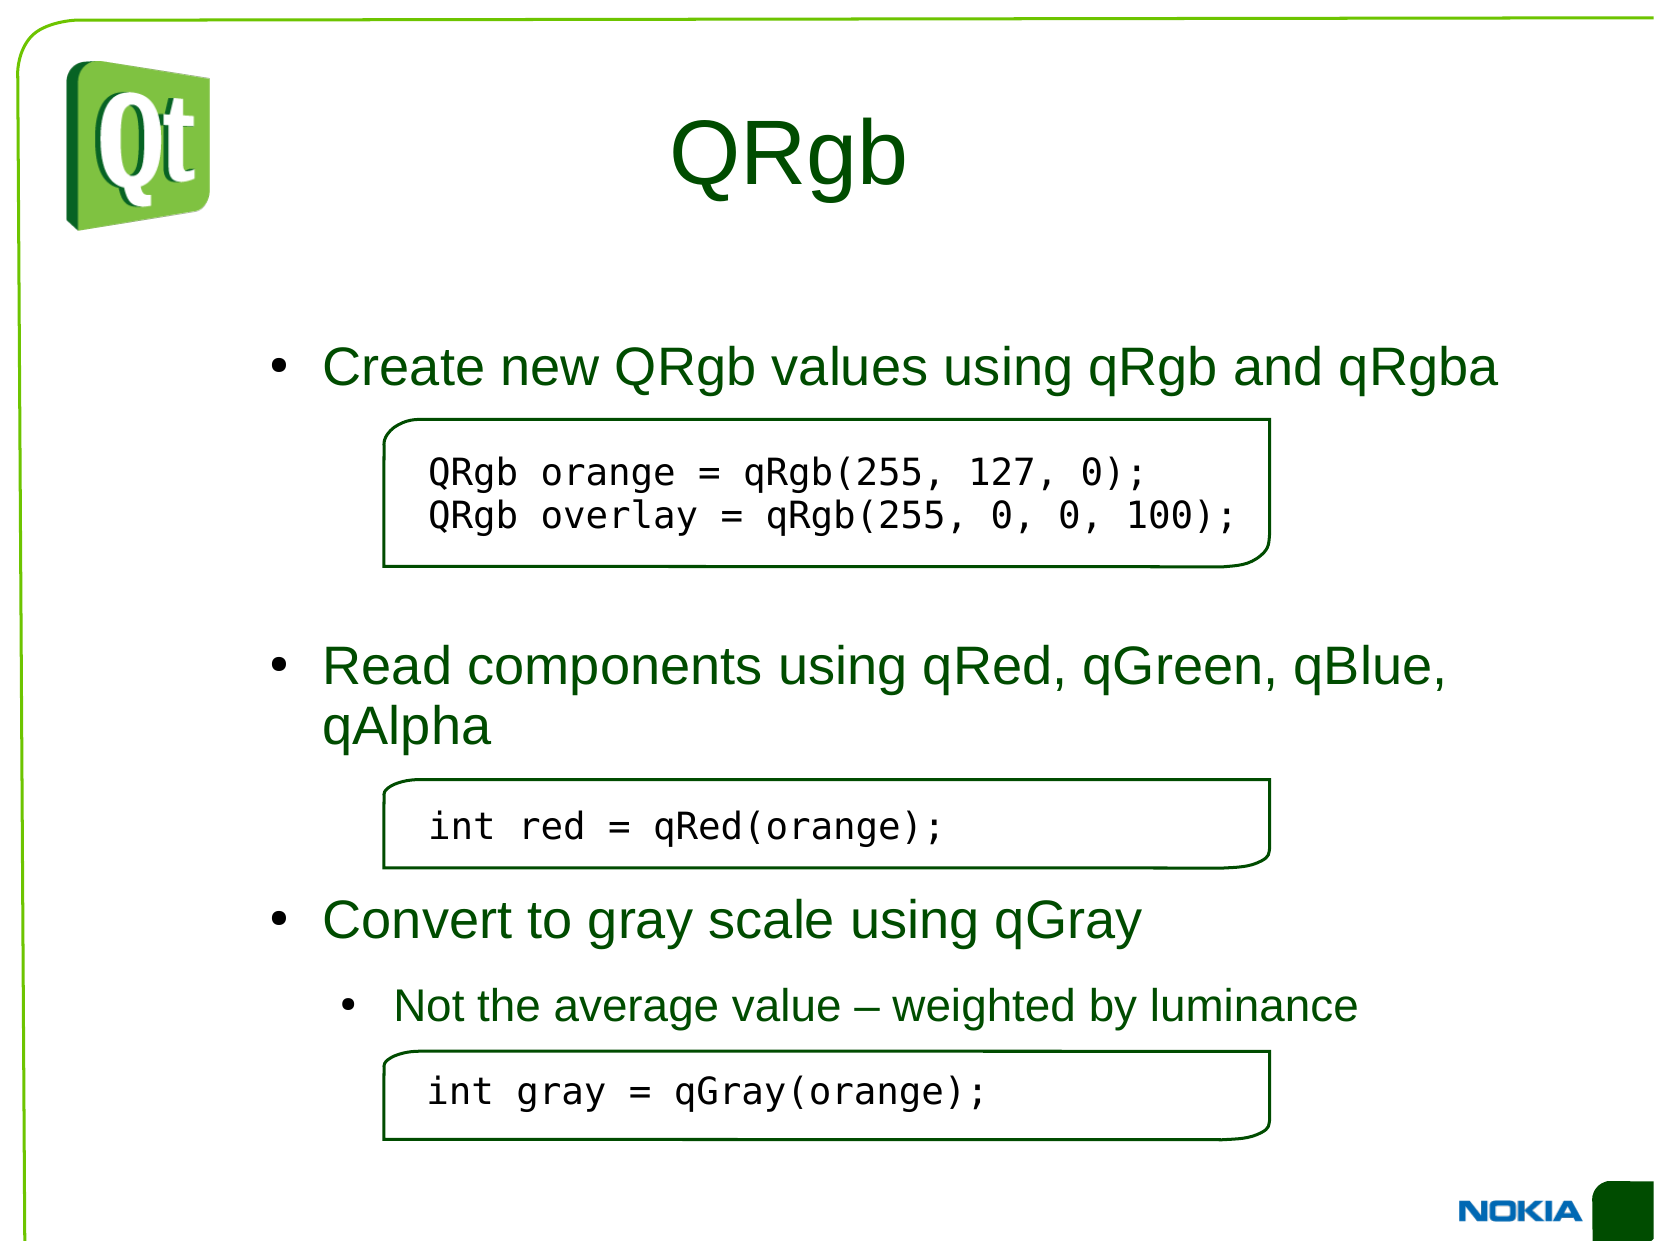

# QRgb
Create new QRgb values using qRgb and qRgba
Read components using qRed, qGreen, qBlue, qAlpha
Convert to gray scale using qGray
Not the average value – weighted by luminance
QRgb orange = qRgb(255, 127, 0);
QRgb overlay = qRgb(255, 0, 0, 100);
int red = qRed(orange);
int gray = qGray(orange);